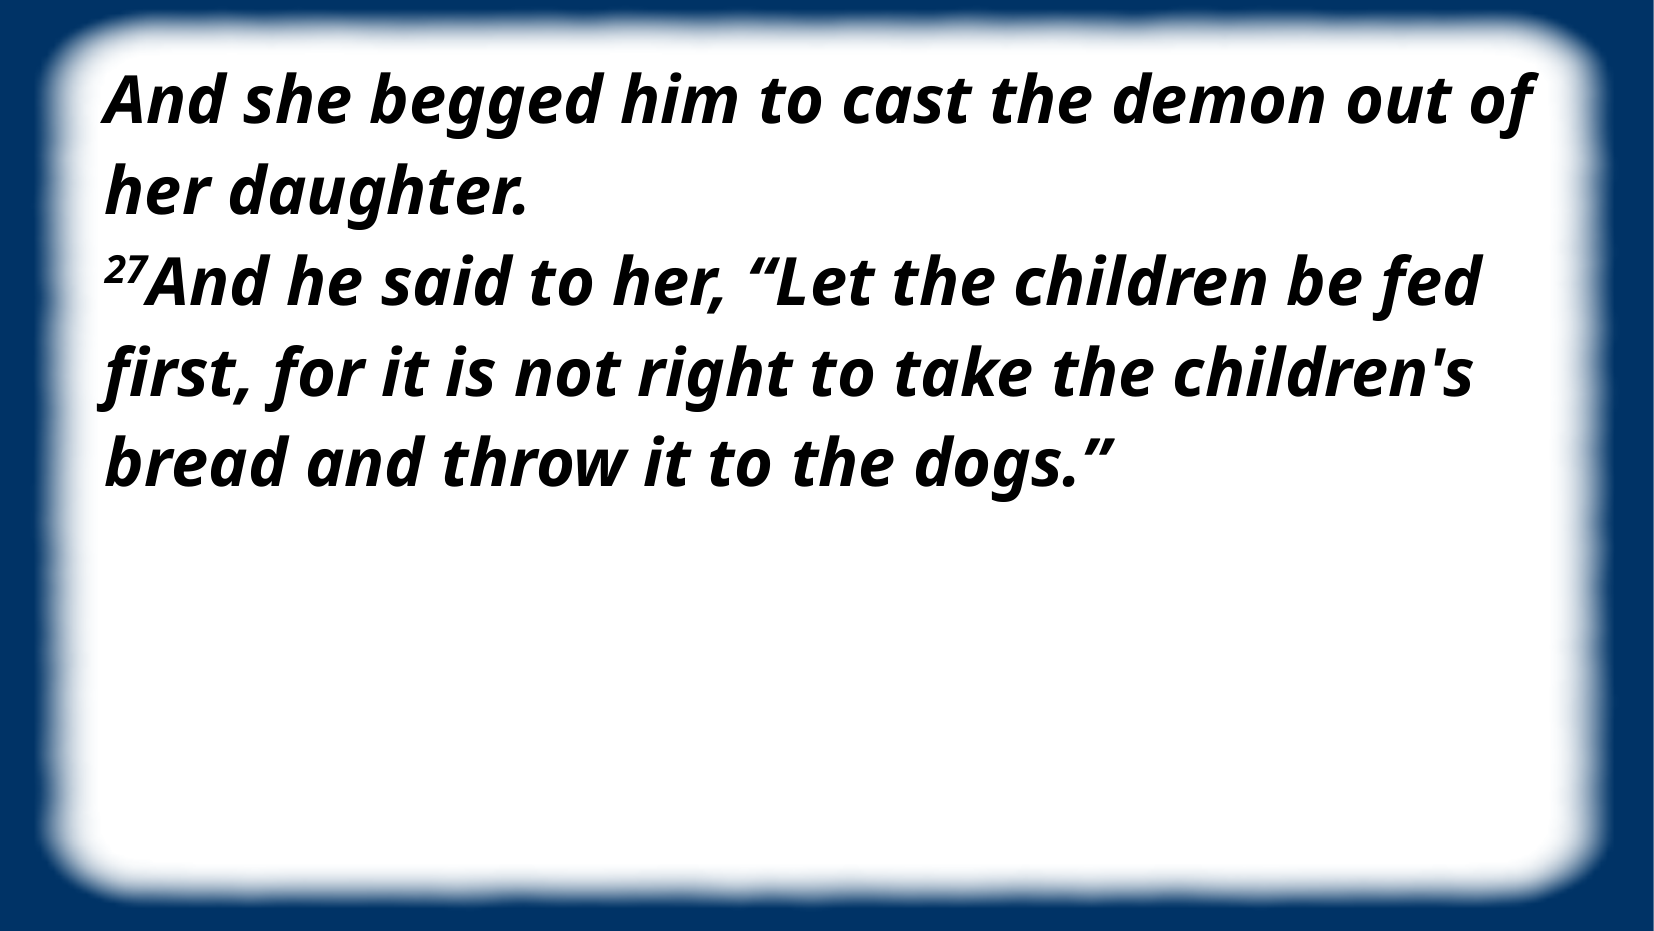

And she begged him to cast the demon out of her daughter.
27And he said to her, “Let the children be fed first, for it is not right to take the children's bread and throw it to the dogs.”